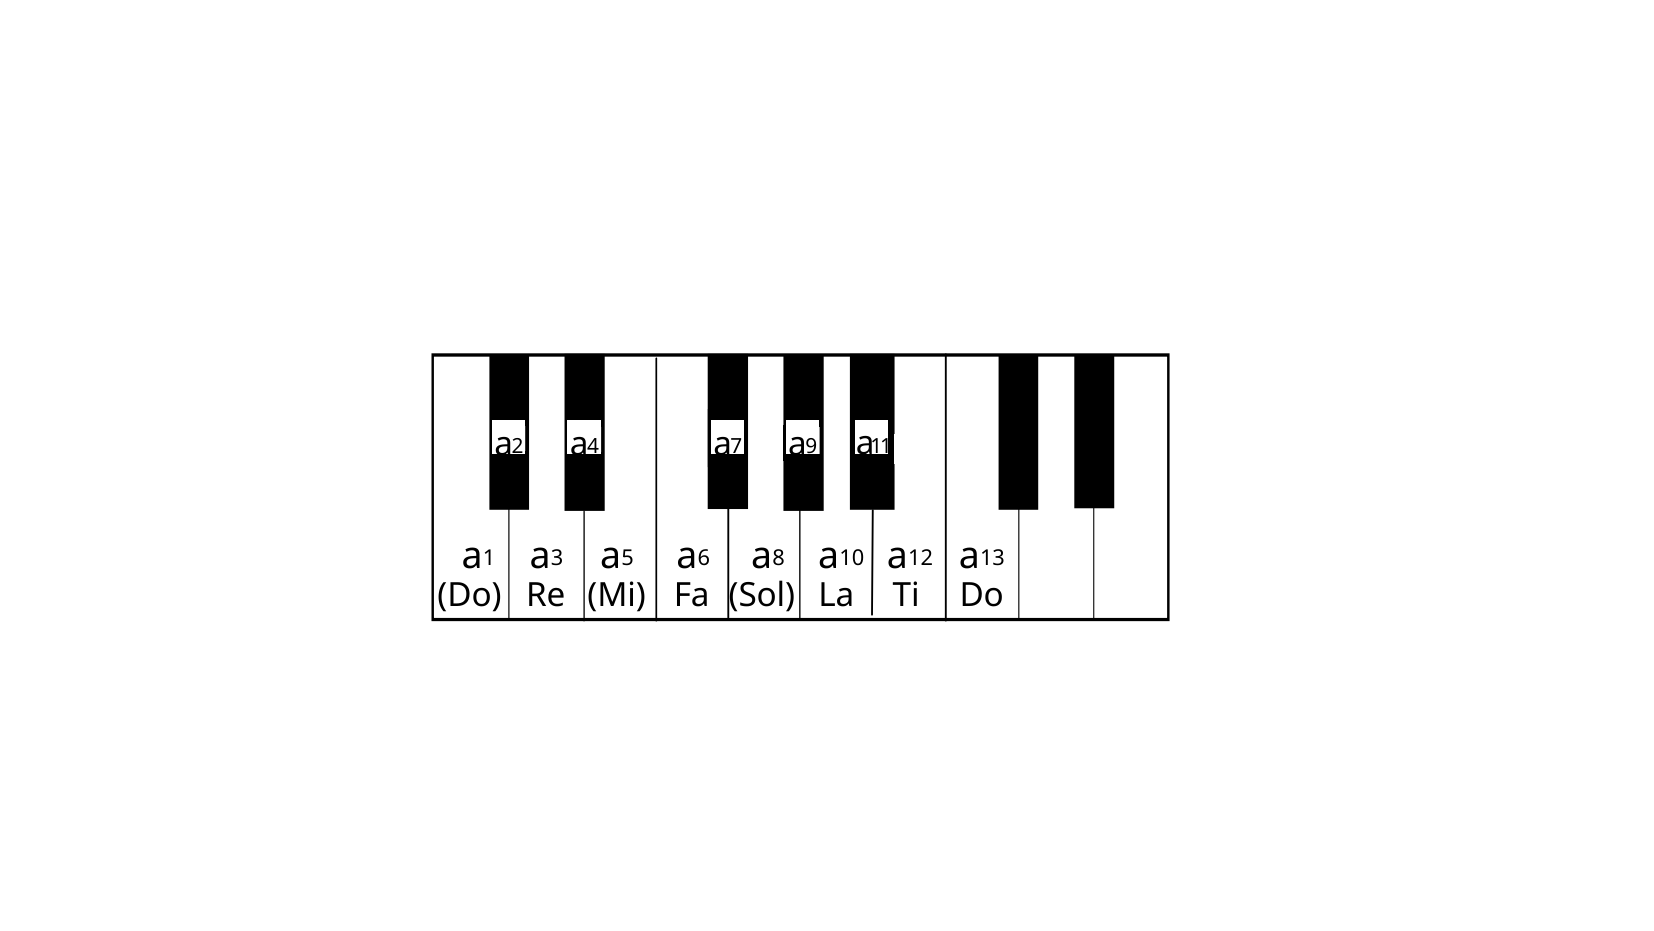

a
11
a
2
a
4
a
7
a
9
a
1
a
3
a
5
a
6
a
8
a
10
a
12
a
13
(Do)
Re
(Mi)
Fa
(Sol)
La
Ti
Do